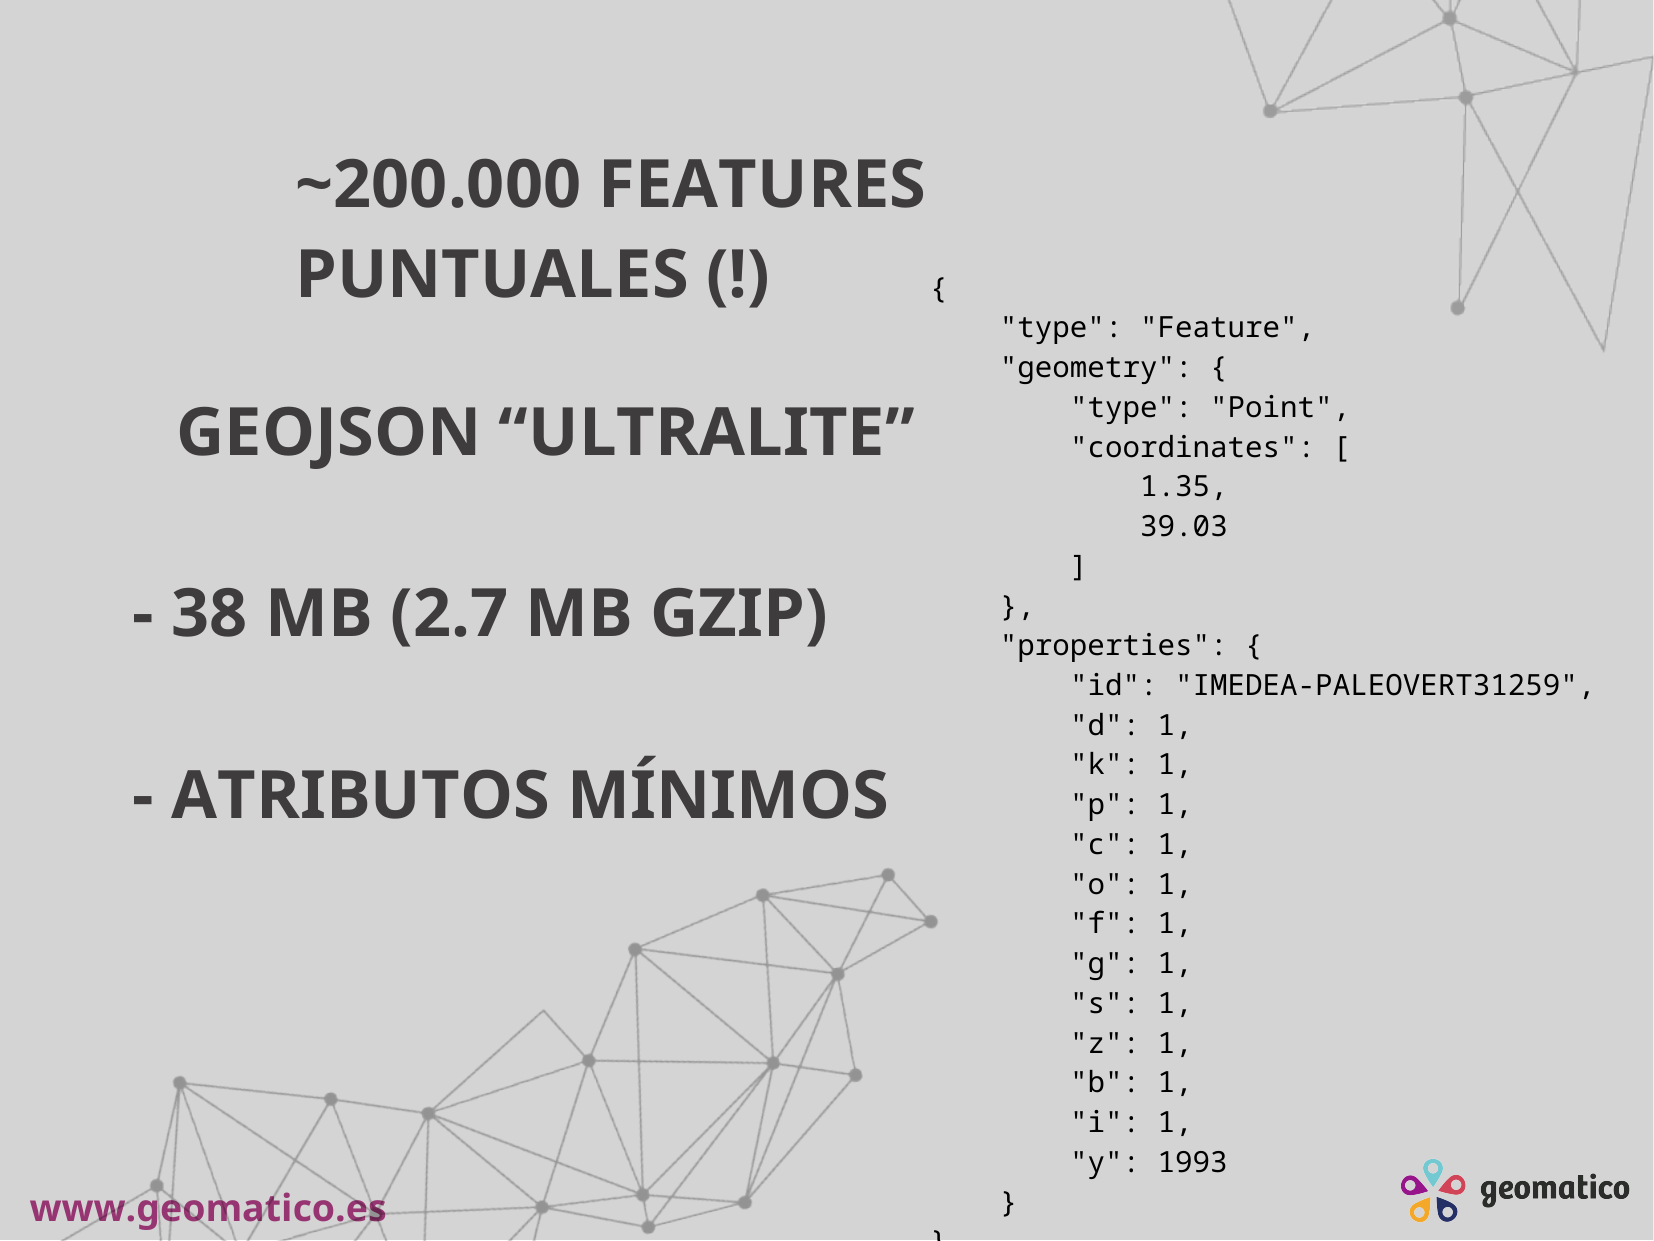

~200.000 features puntuales (!)
{
 "type": "Feature",
 "geometry": {
 "type": "Point",
 "coordinates": [
 1.35,
 39.03
 ]
 },
 "properties": {
 "id": "IMEDEA-PALEOVERT31259",
 "d": 1,
 "k": 1,
 "p": 1,
 "c": 1,
 "o": 1,
 "f": 1,
 "g": 1,
 "s": 1,
 "z": 1,
 "b": 1,
 "i": 1,
 "y": 1993
 }
}
Geojson “ultralite”
	- 38 MB (2.7 MB gzip)
	- atributos mínimos